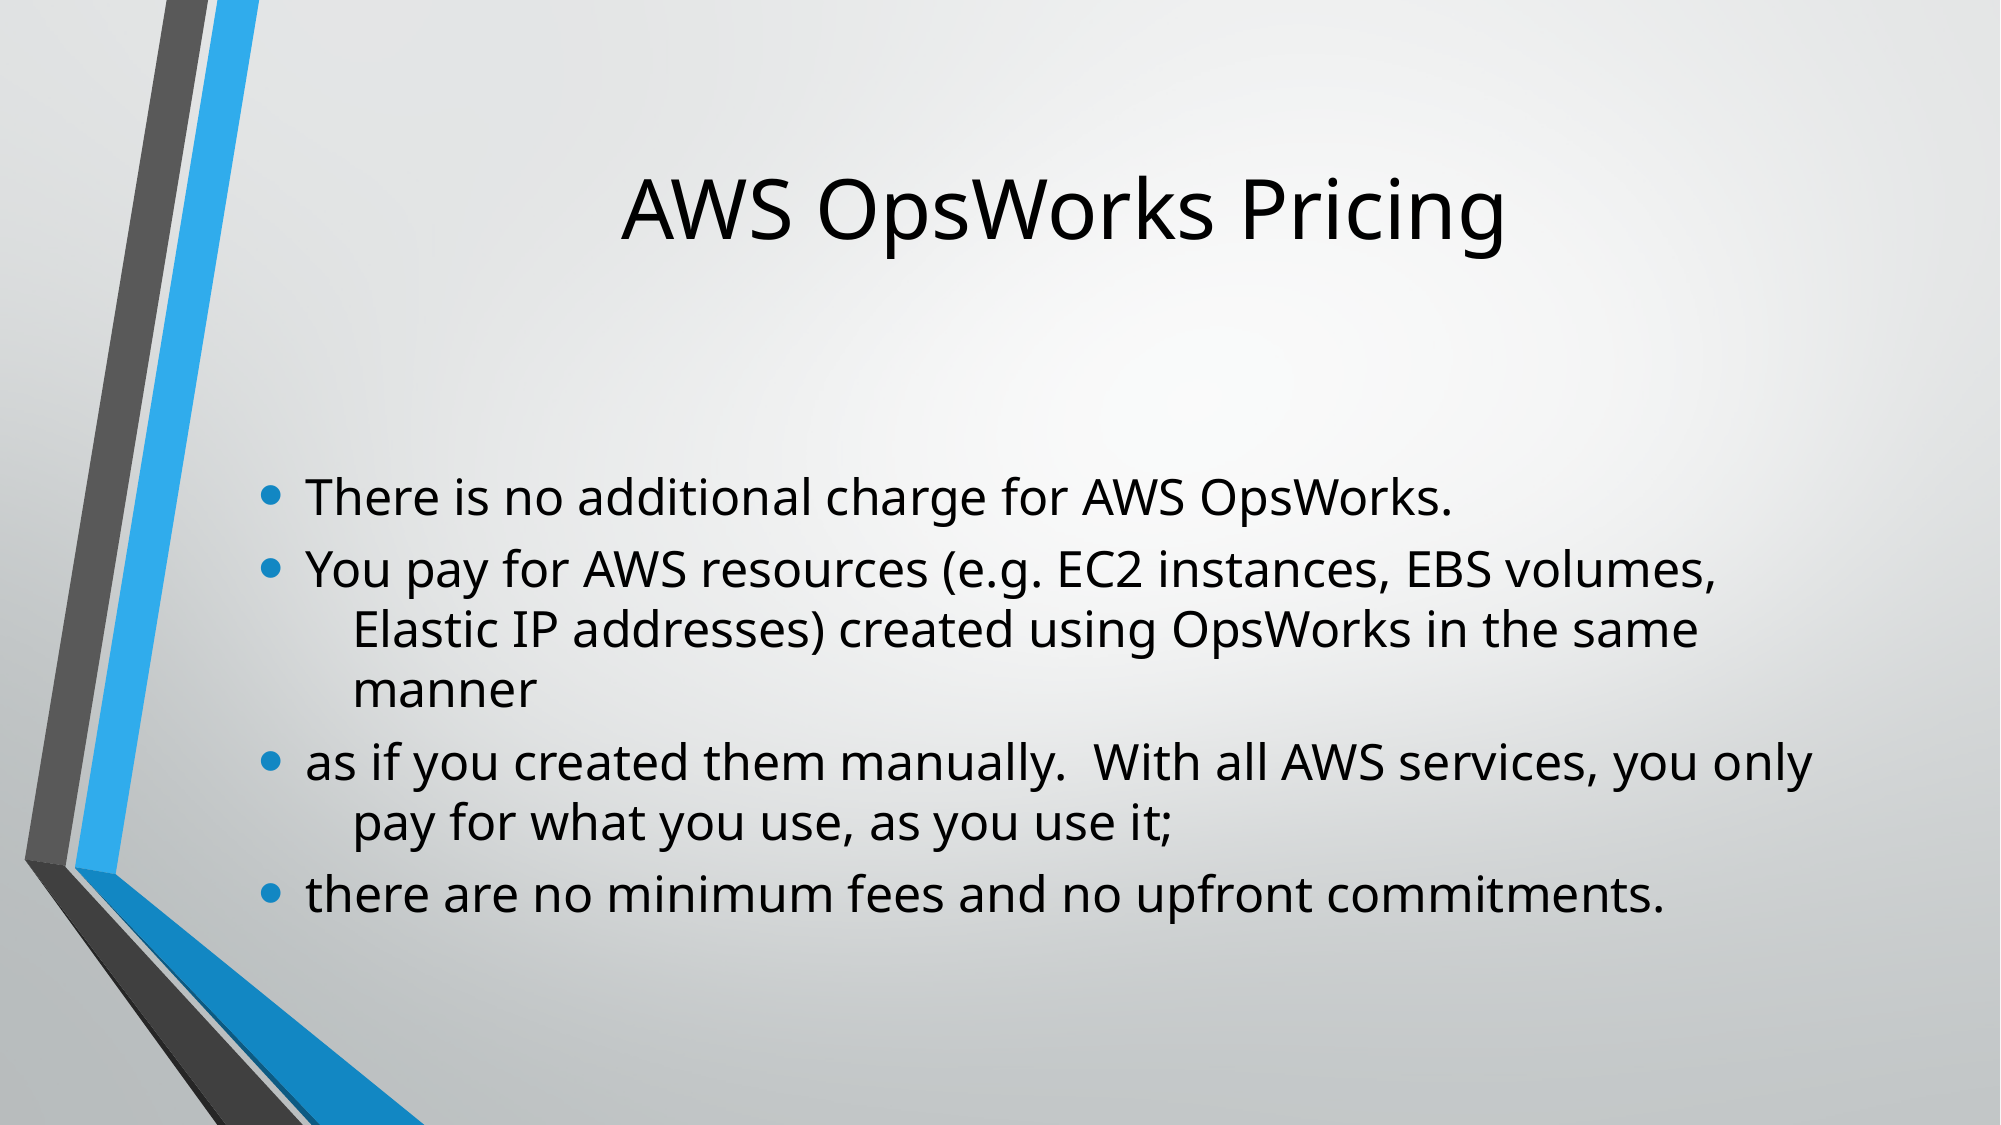

# AWS OpsWorks Pricing
There is no additional charge for AWS OpsWorks.
You pay for AWS resources (e.g. EC2 instances, EBS volumes, Elastic IP addresses) created using OpsWorks in the same manner
as if you created them manually. With all AWS services, you only pay for what you use, as you use it;
there are no minimum fees and no upfront commitments.